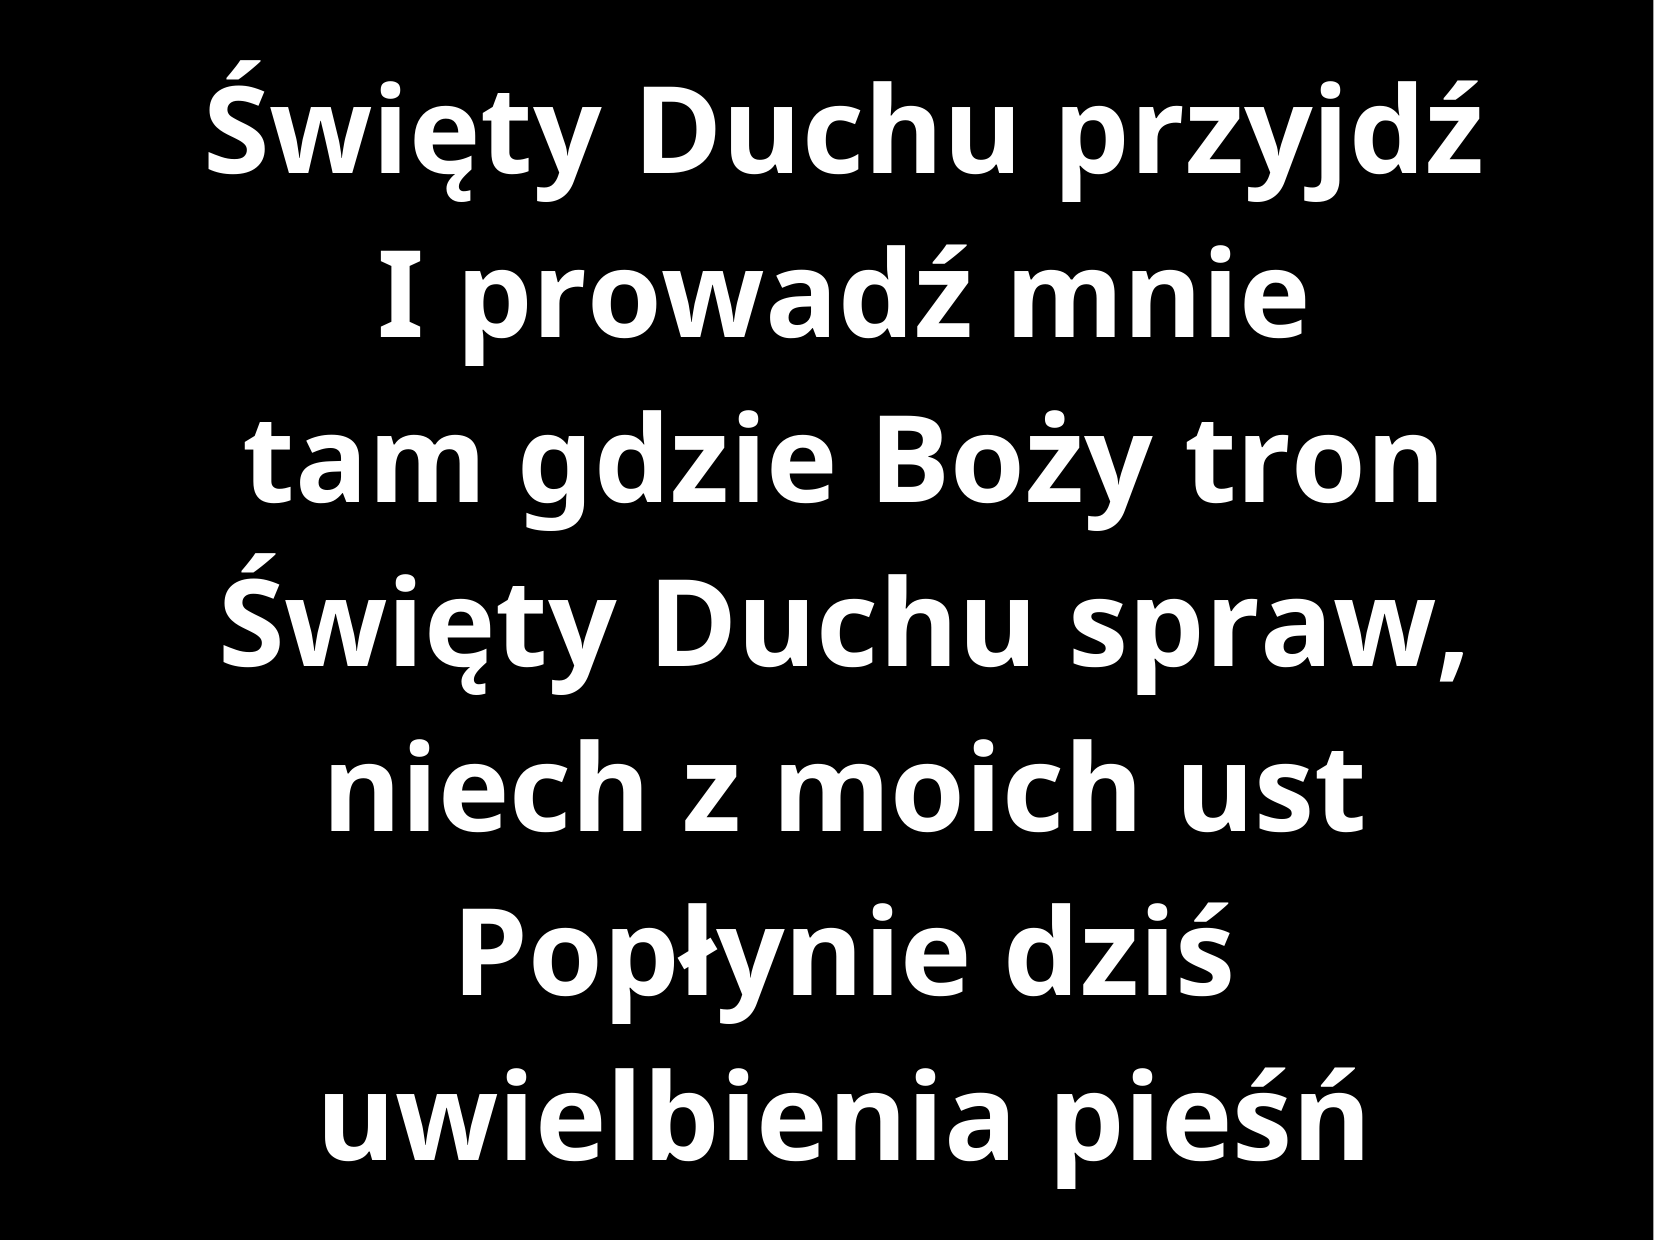

# Święty Duchu przyjdź
I prowadź mnie
tam gdzie Boży tron
Święty Duchu spraw,
niech z moich ust
Popłynie dziś
uwielbienia pieśń